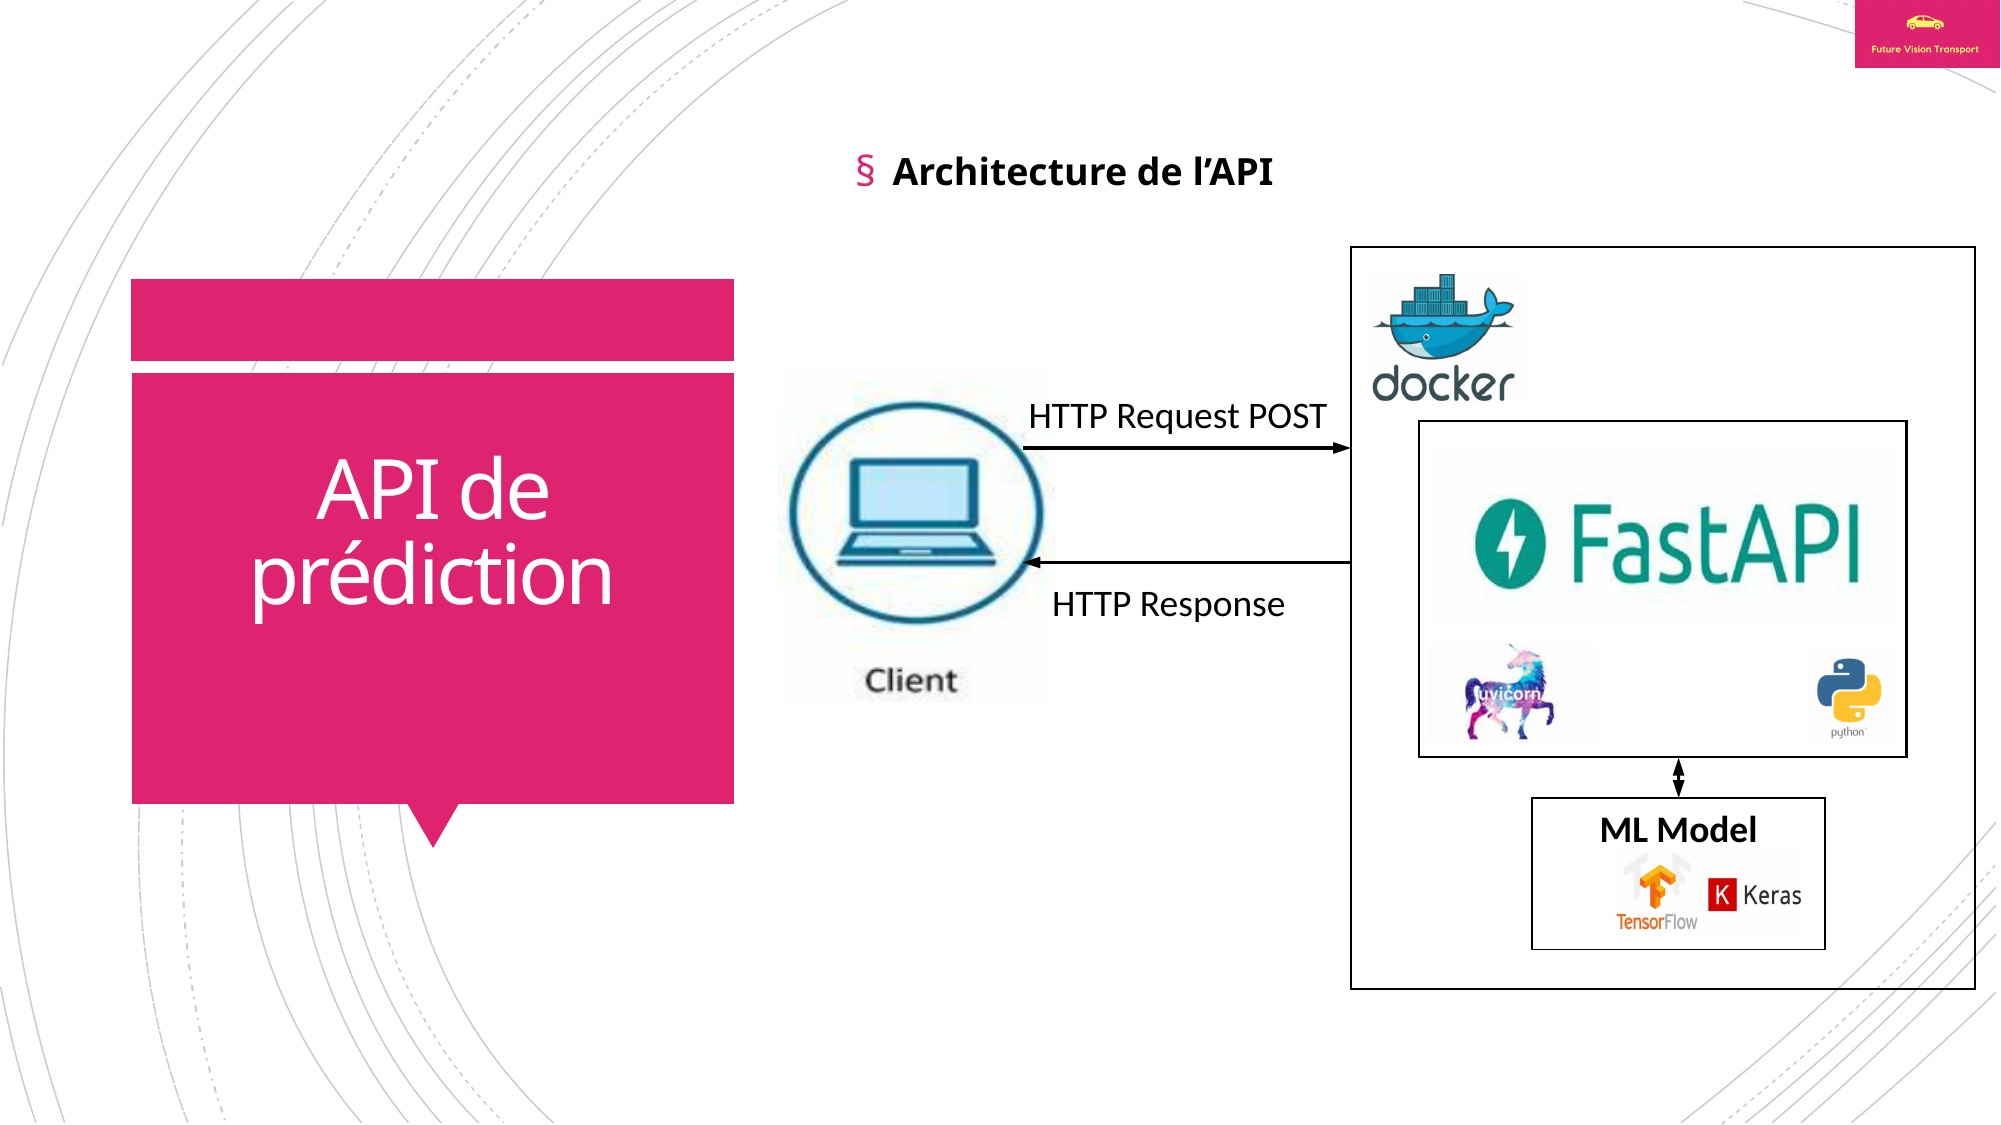

Architecture de l’API
# API de prédiction
 HTTP Request POST
HTTP Response
ML Model